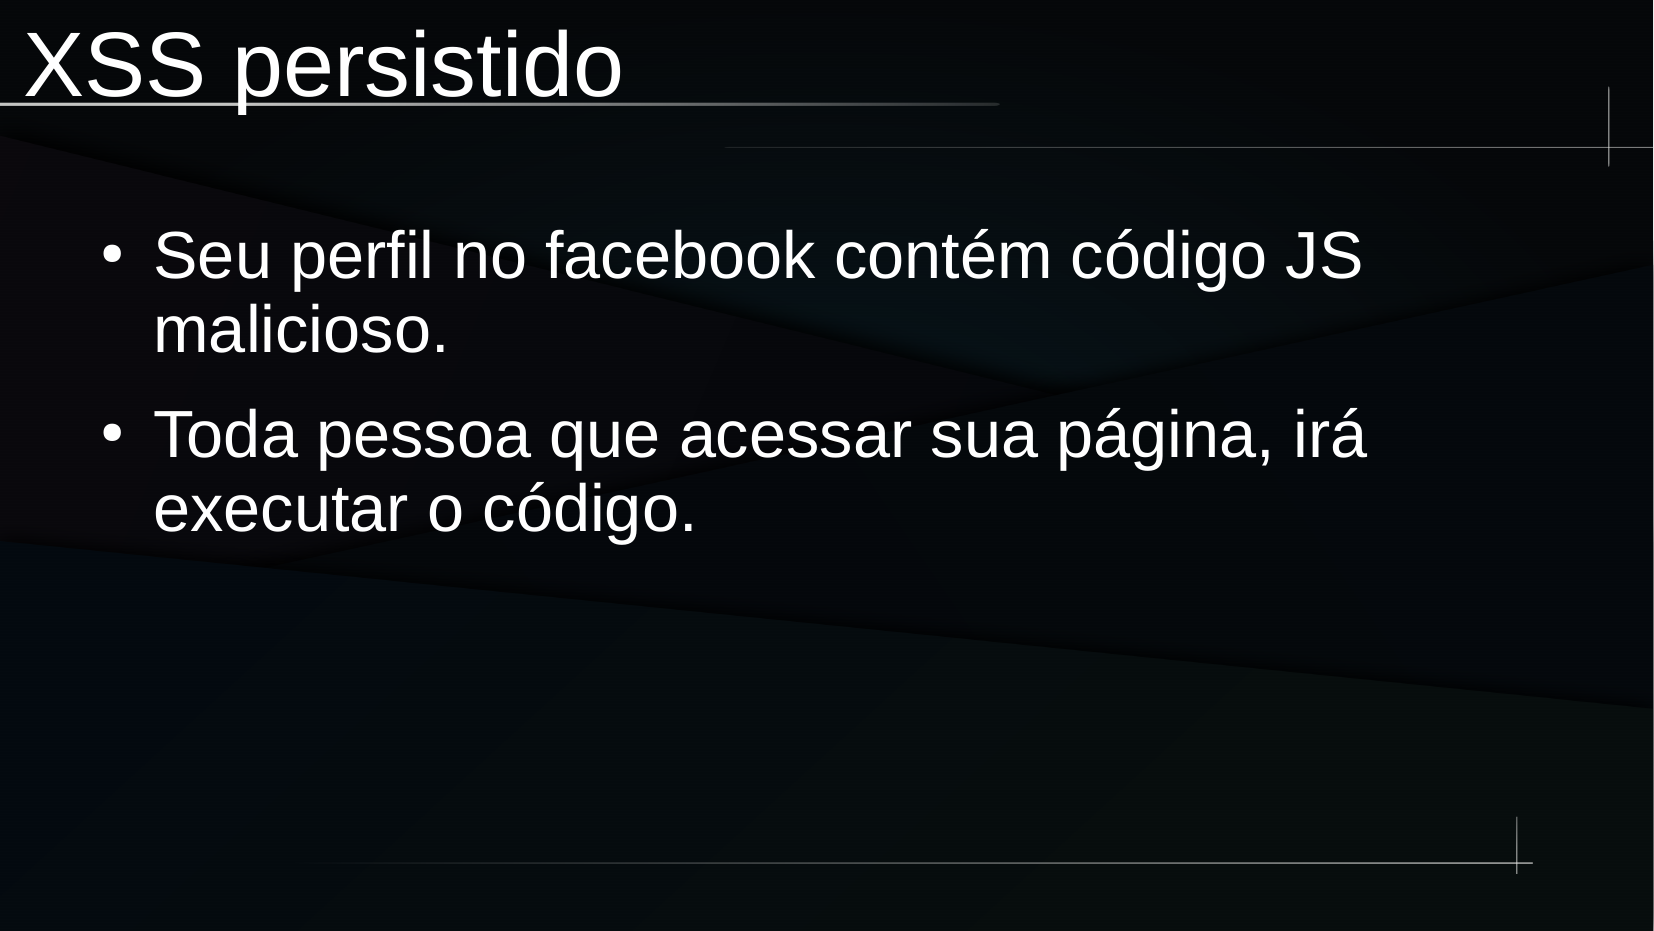

# XSS persistido
Seu perfil no facebook contém código JS malicioso.
Toda pessoa que acessar sua página, irá executar o código.